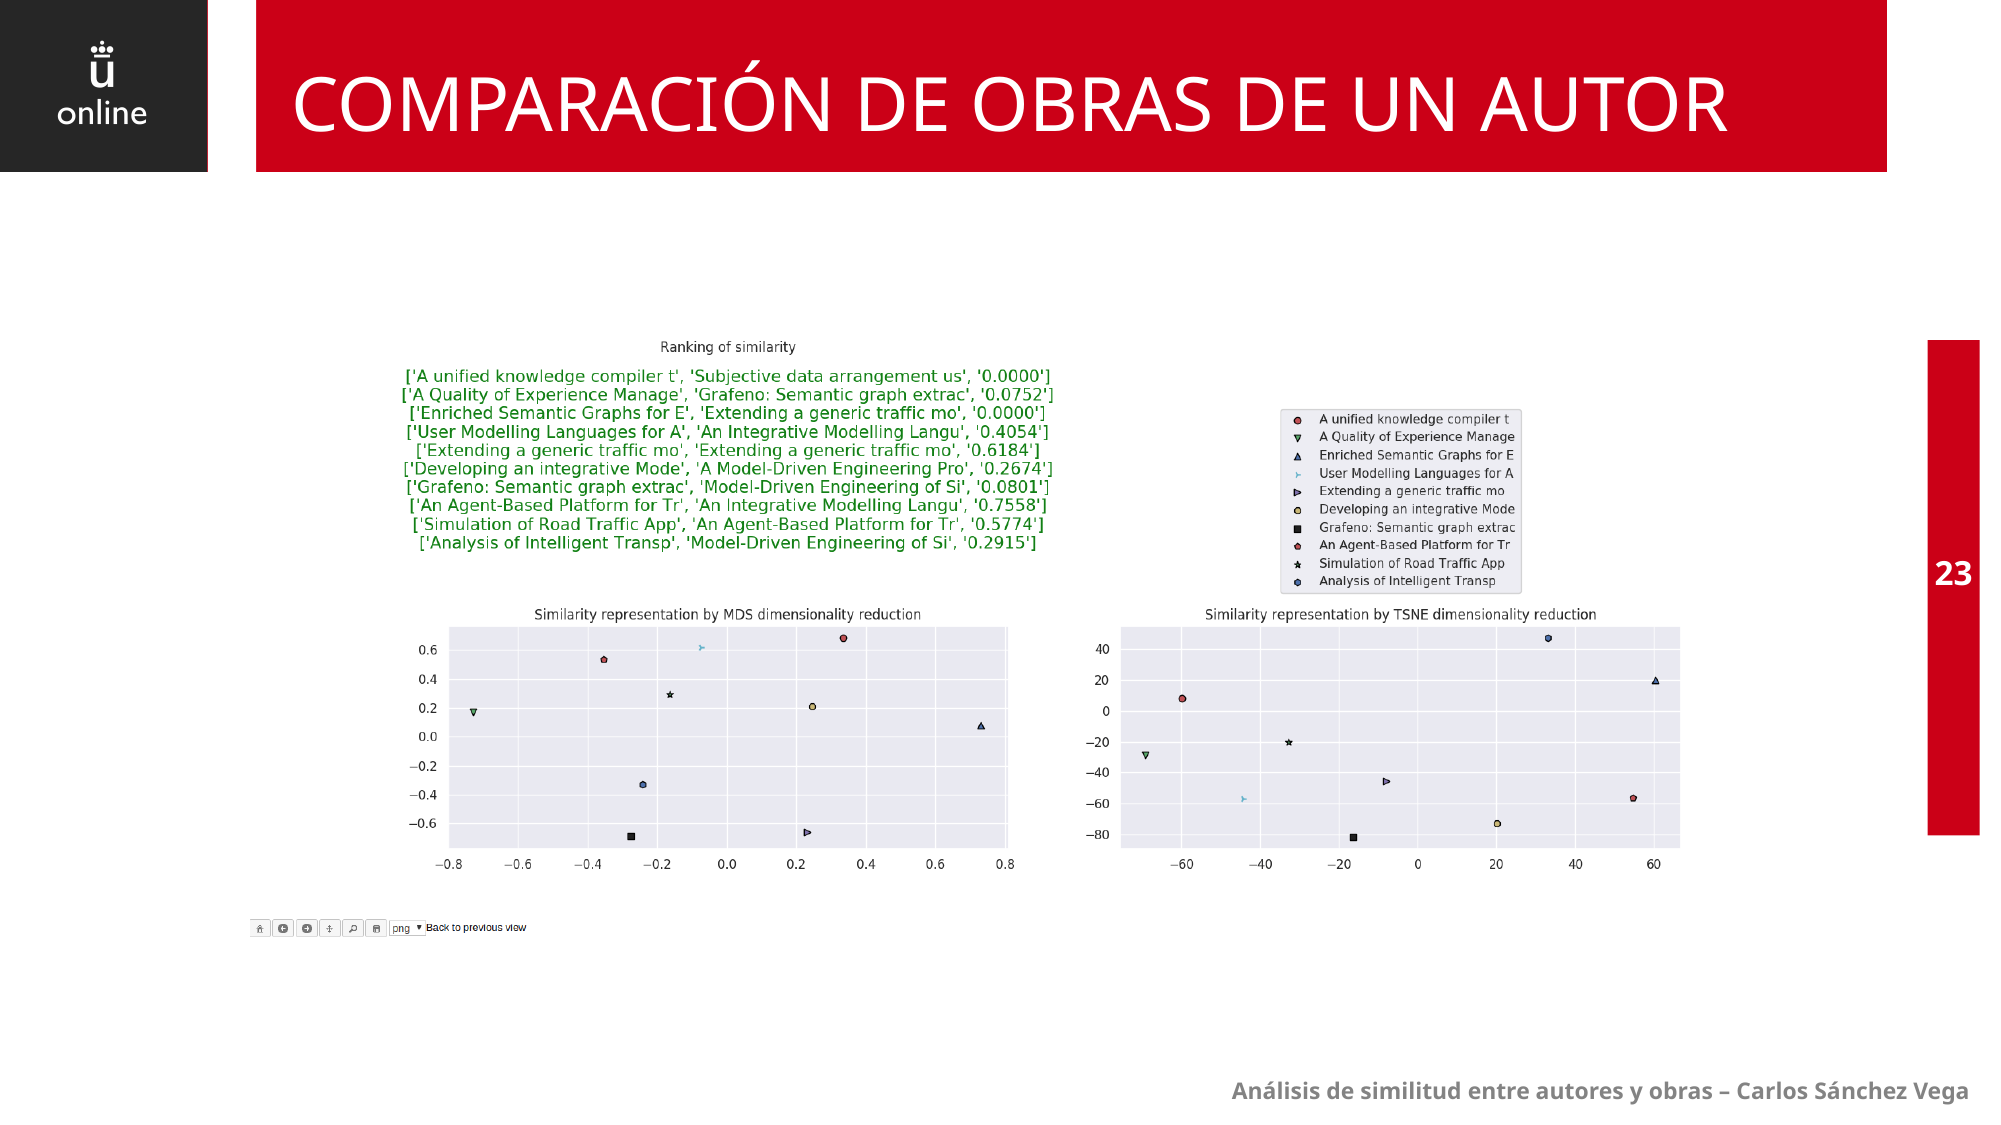

# COMPARACIÓN DE OBRAS DE UN AUTOR
Análisis de similitud entre autores y obras – Carlos Sánchez Vega